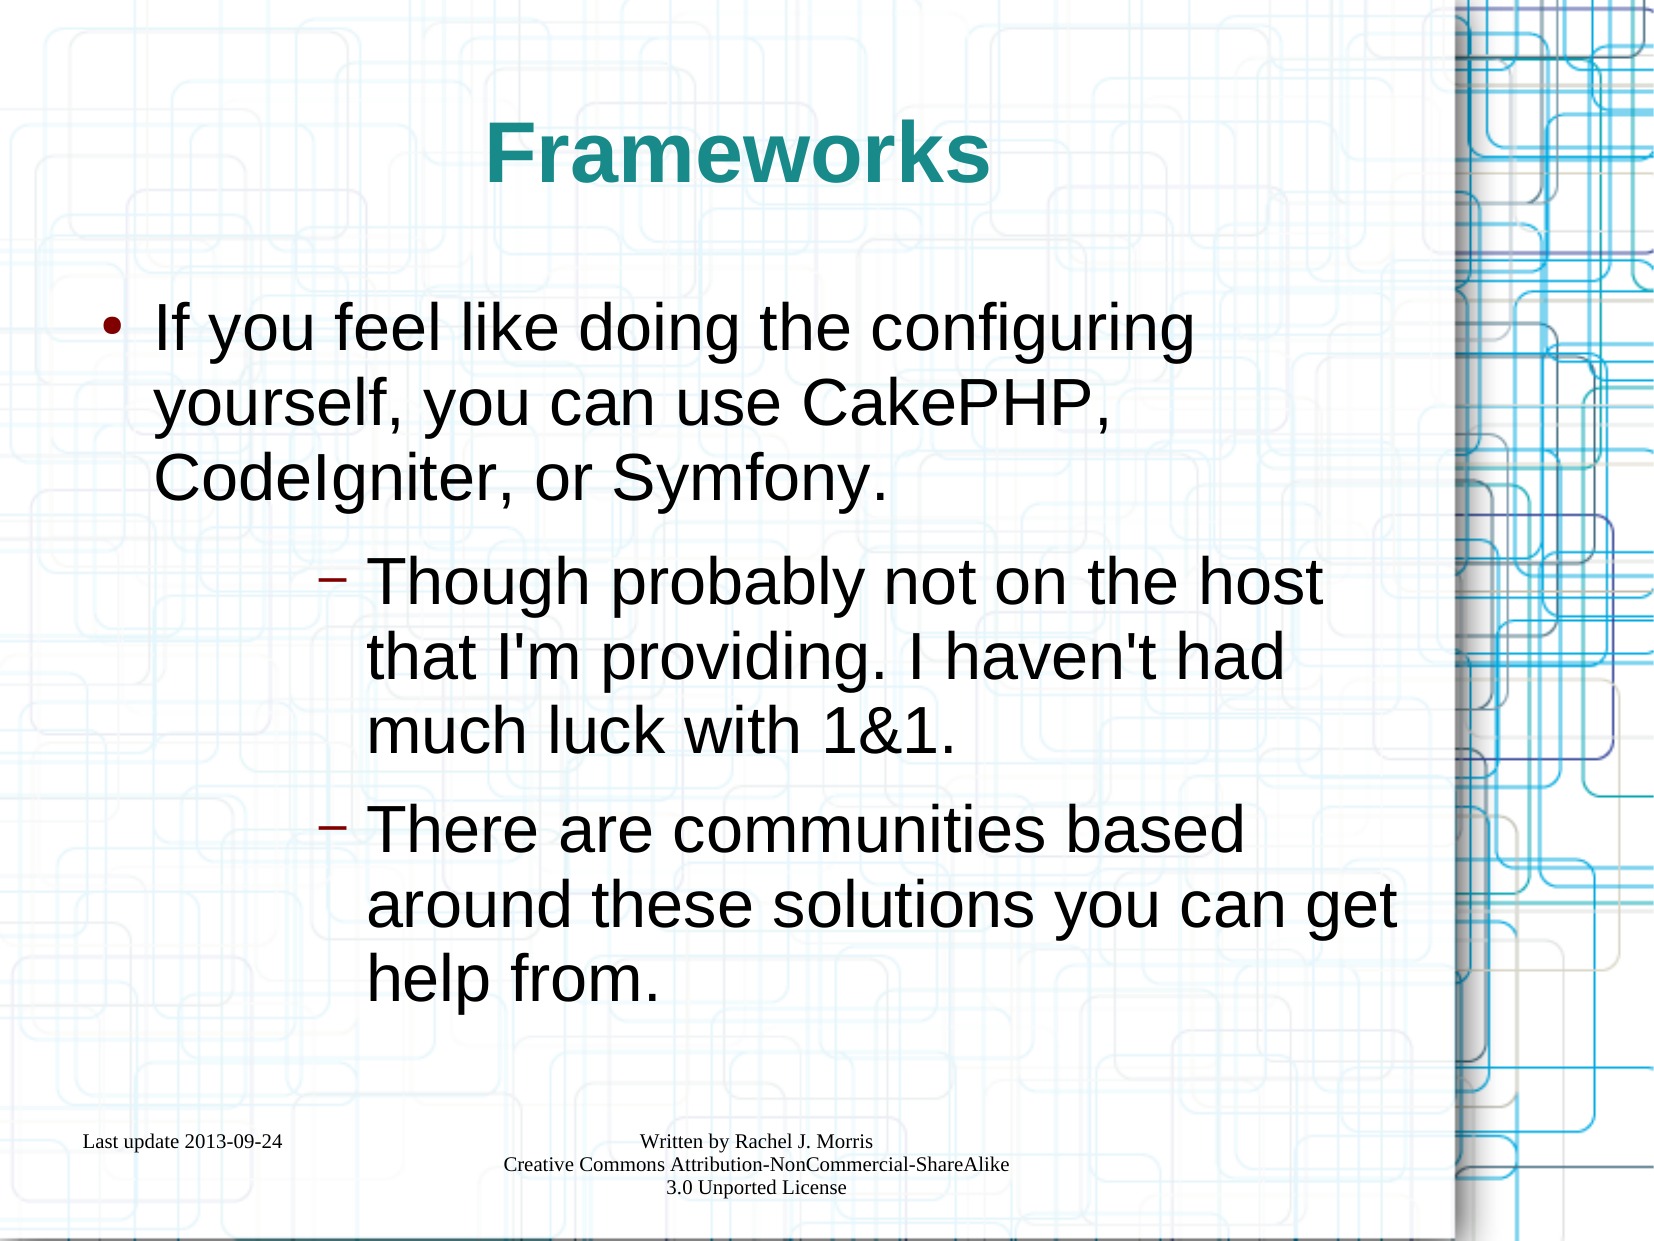

# Frameworks
If you feel like doing the configuring yourself, you can use CakePHP, CodeIgniter, or Symfony.
Though probably not on the host that I'm providing. I haven't had much luck with 1&1.
There are communities based around these solutions you can get help from.